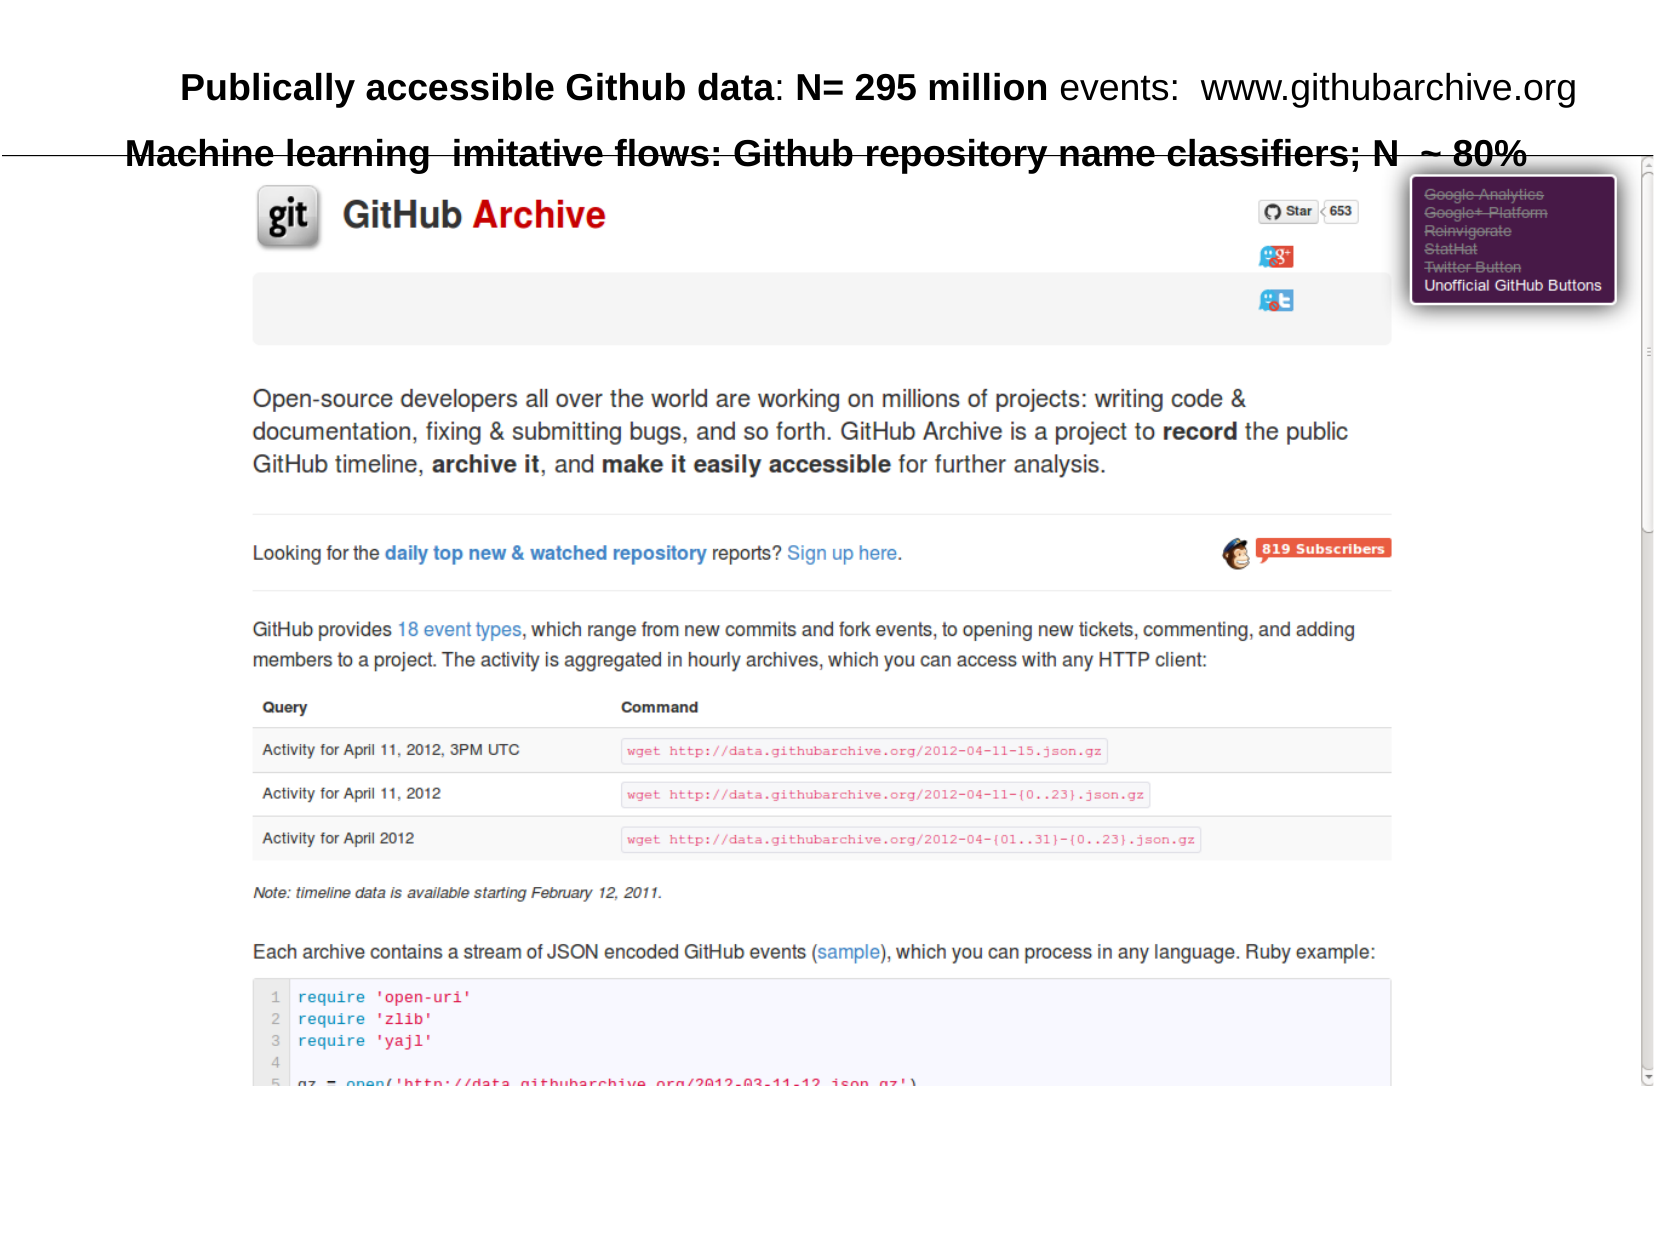

# Machine learning imitative flows: Github repository name classifiers; N ~ 80%
Publically accessible Github data: N= 295 million events: www.githubarchive.org